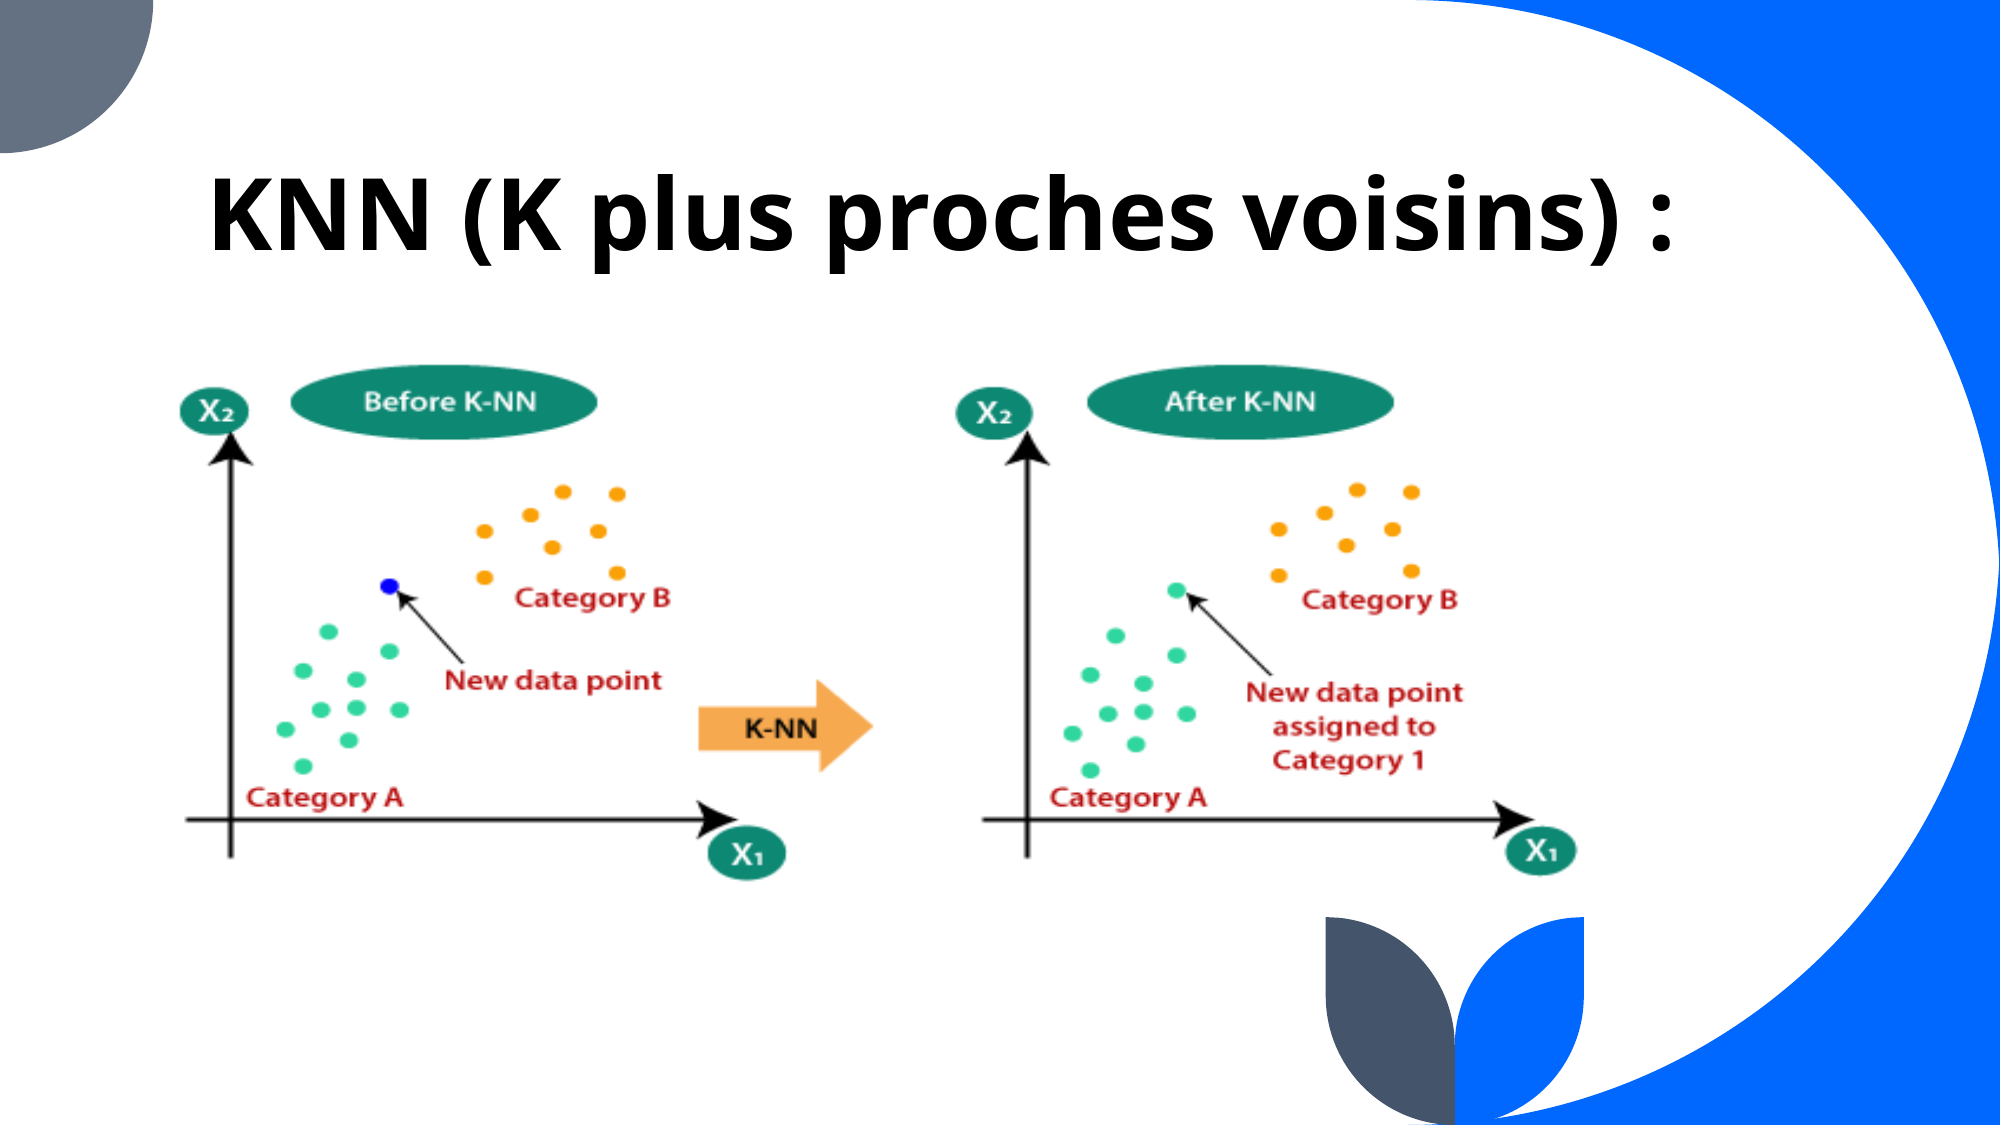

# KNN (K plus proches voisins) :